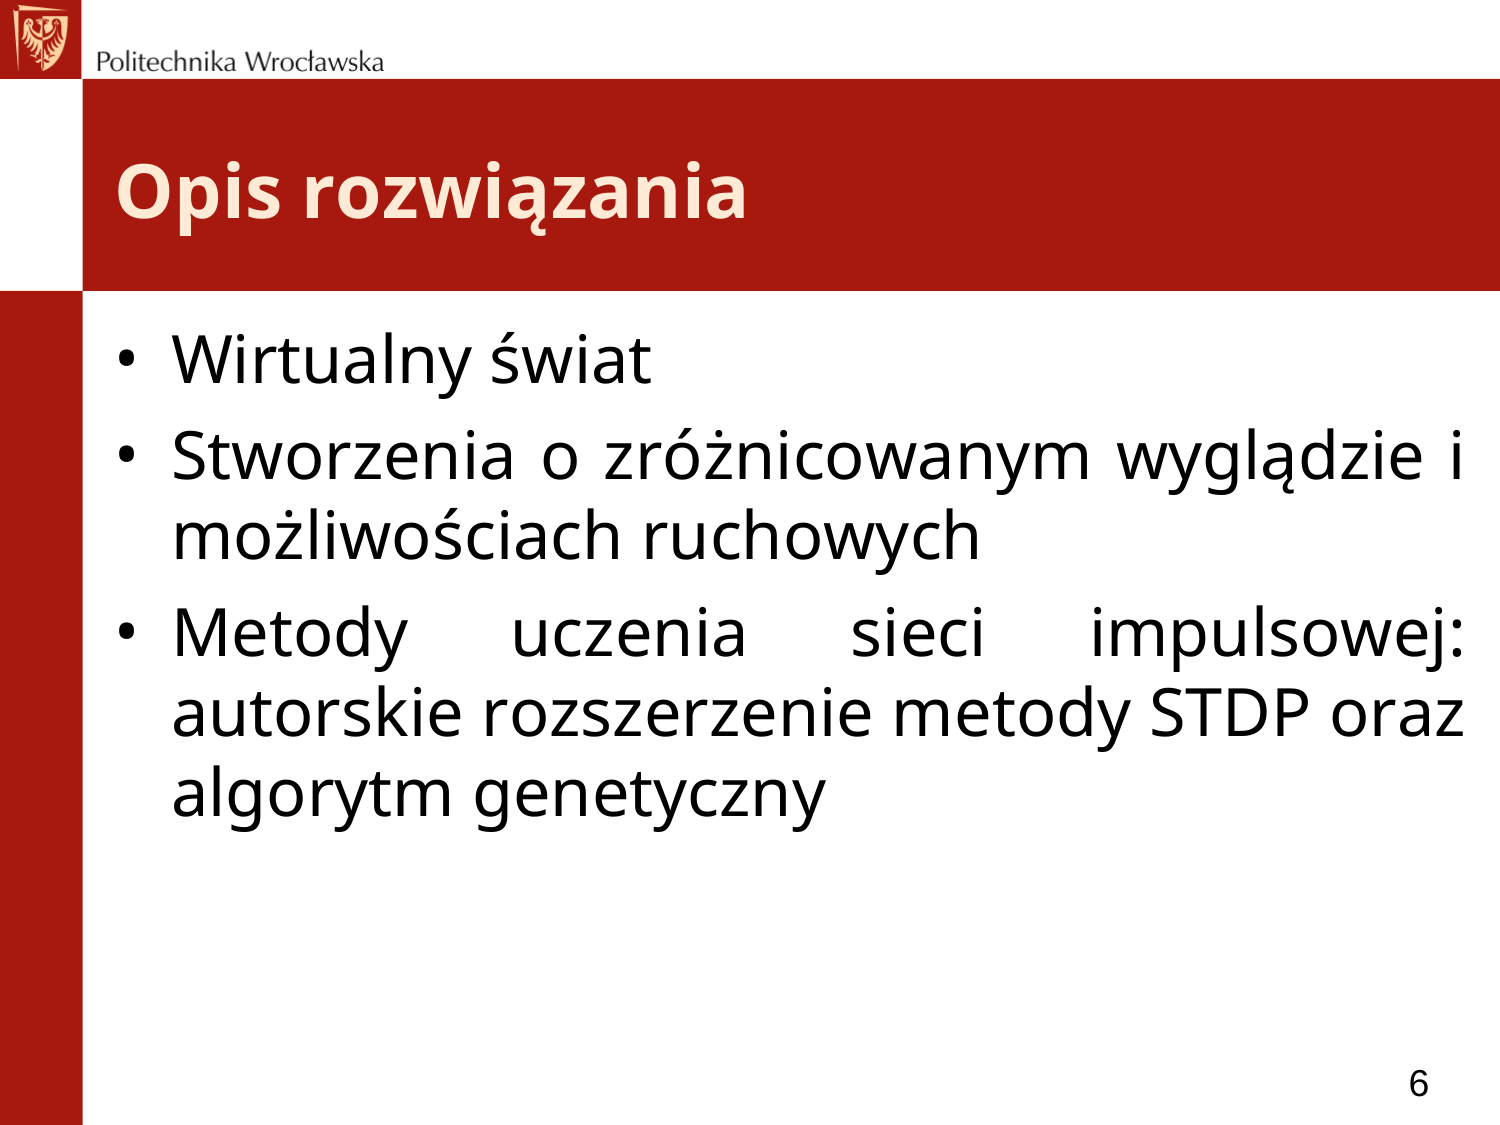

# Opis rozwiązania
Wirtualny świat
Stworzenia o zróżnicowanym wyglądzie i możliwościach ruchowych
Metody uczenia sieci impulsowej: autorskie rozszerzenie metody STDP oraz algorytm genetyczny